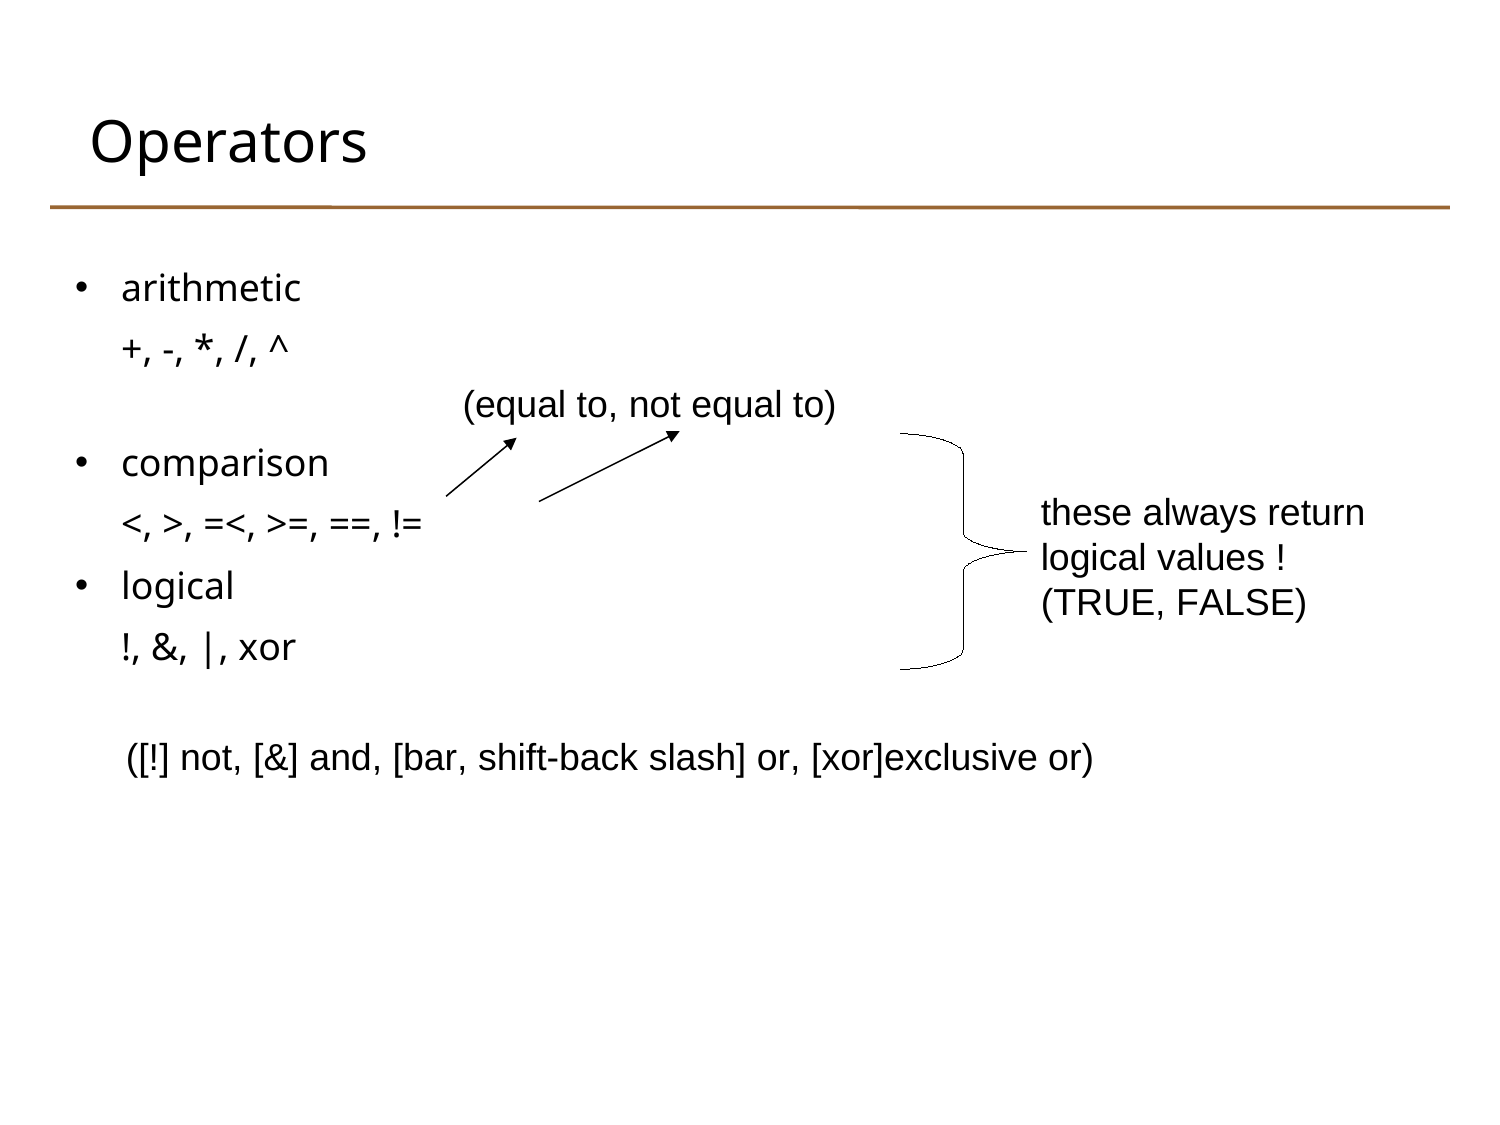

Operators
arithmetic
	+, -, *, /, ^
comparison
	<, >, =<, >=, ==, !=
logical
	!, &, |, xor
(equal to, not equal to)‏
these always return logical values !
(TRUE, FALSE)
([!] not, [&] and, [bar, shift-back slash] or, [xor]exclusive or)‏